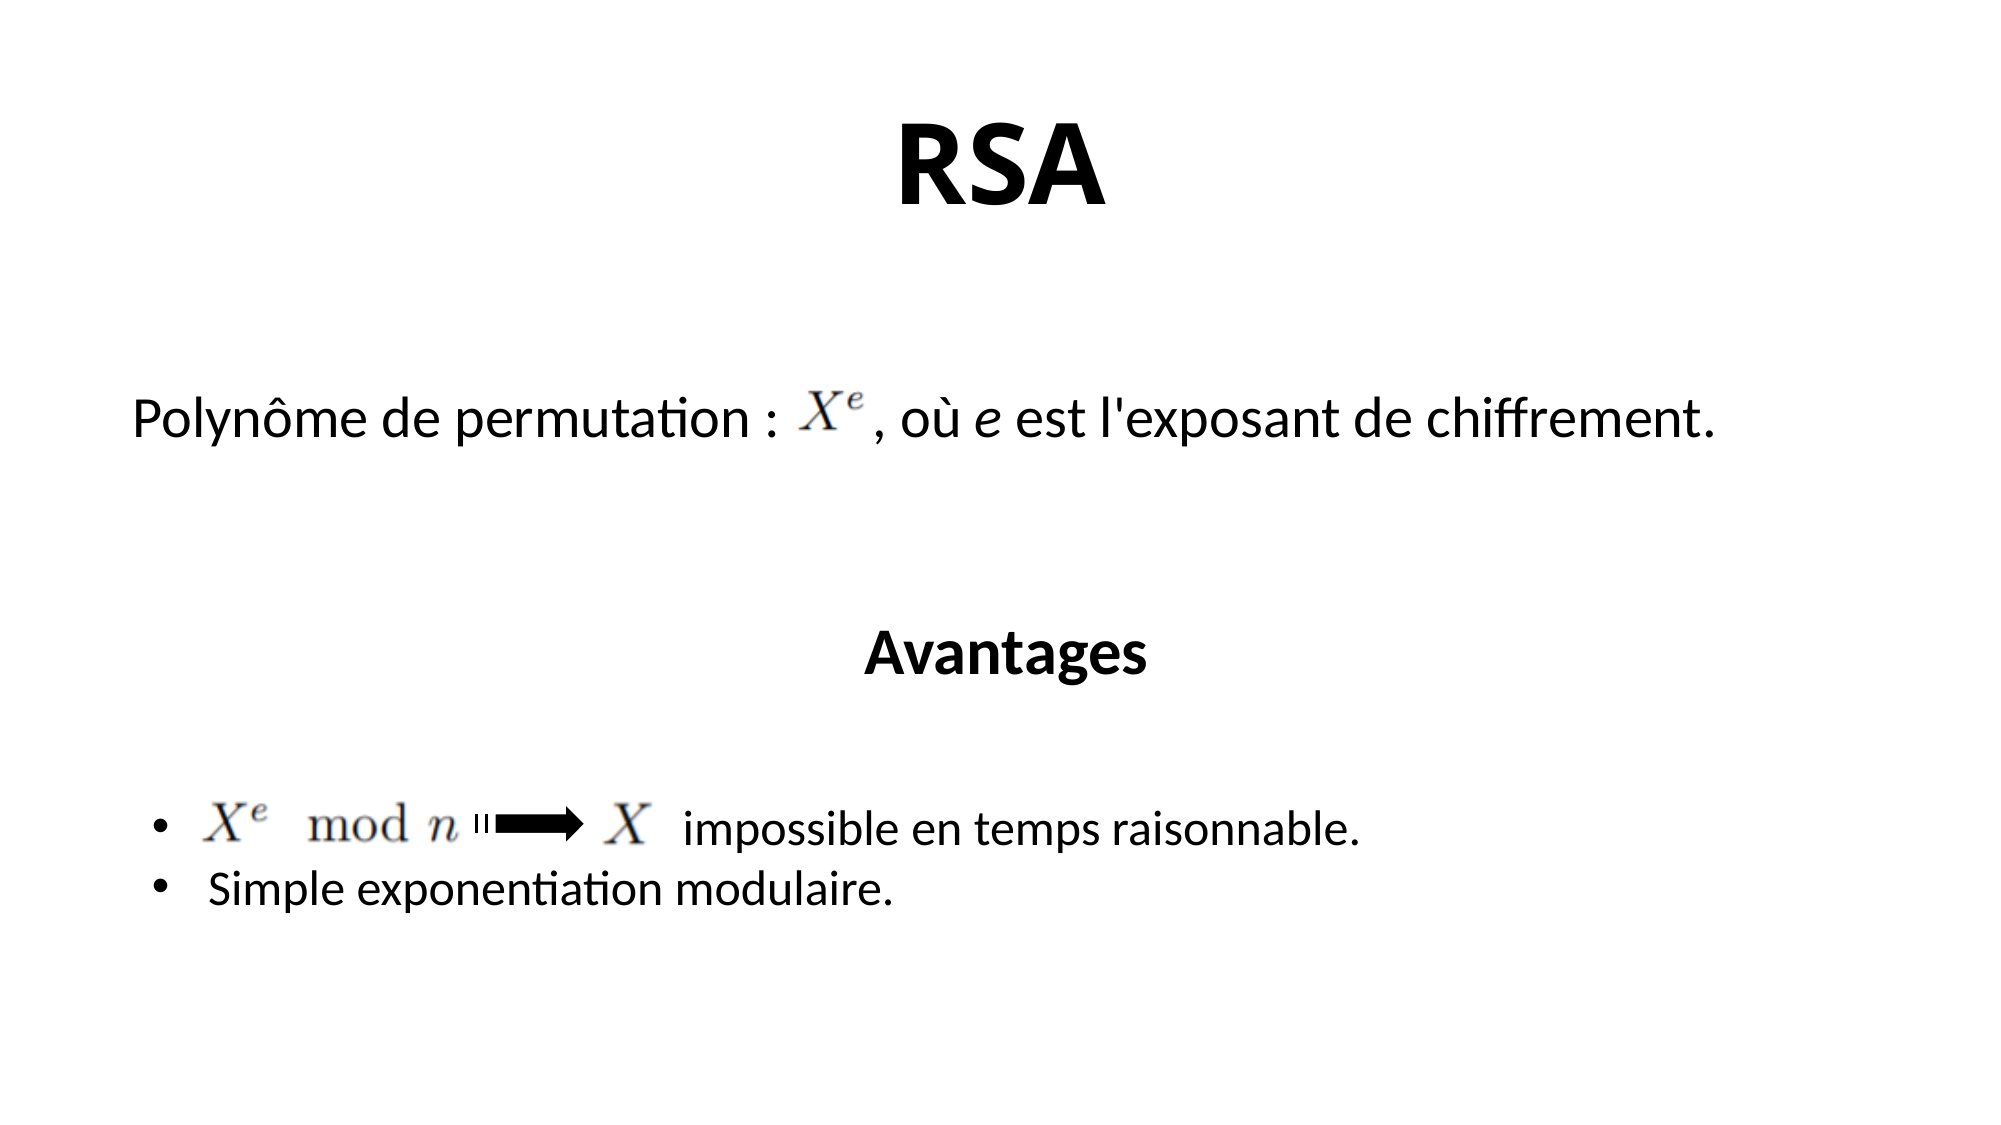

# RSA
Polynôme de permutation :       , où e est l'exposant de chiffrement.
Avantages
                                           impossible en temps raisonnable.
Simple exponentiation modulaire.